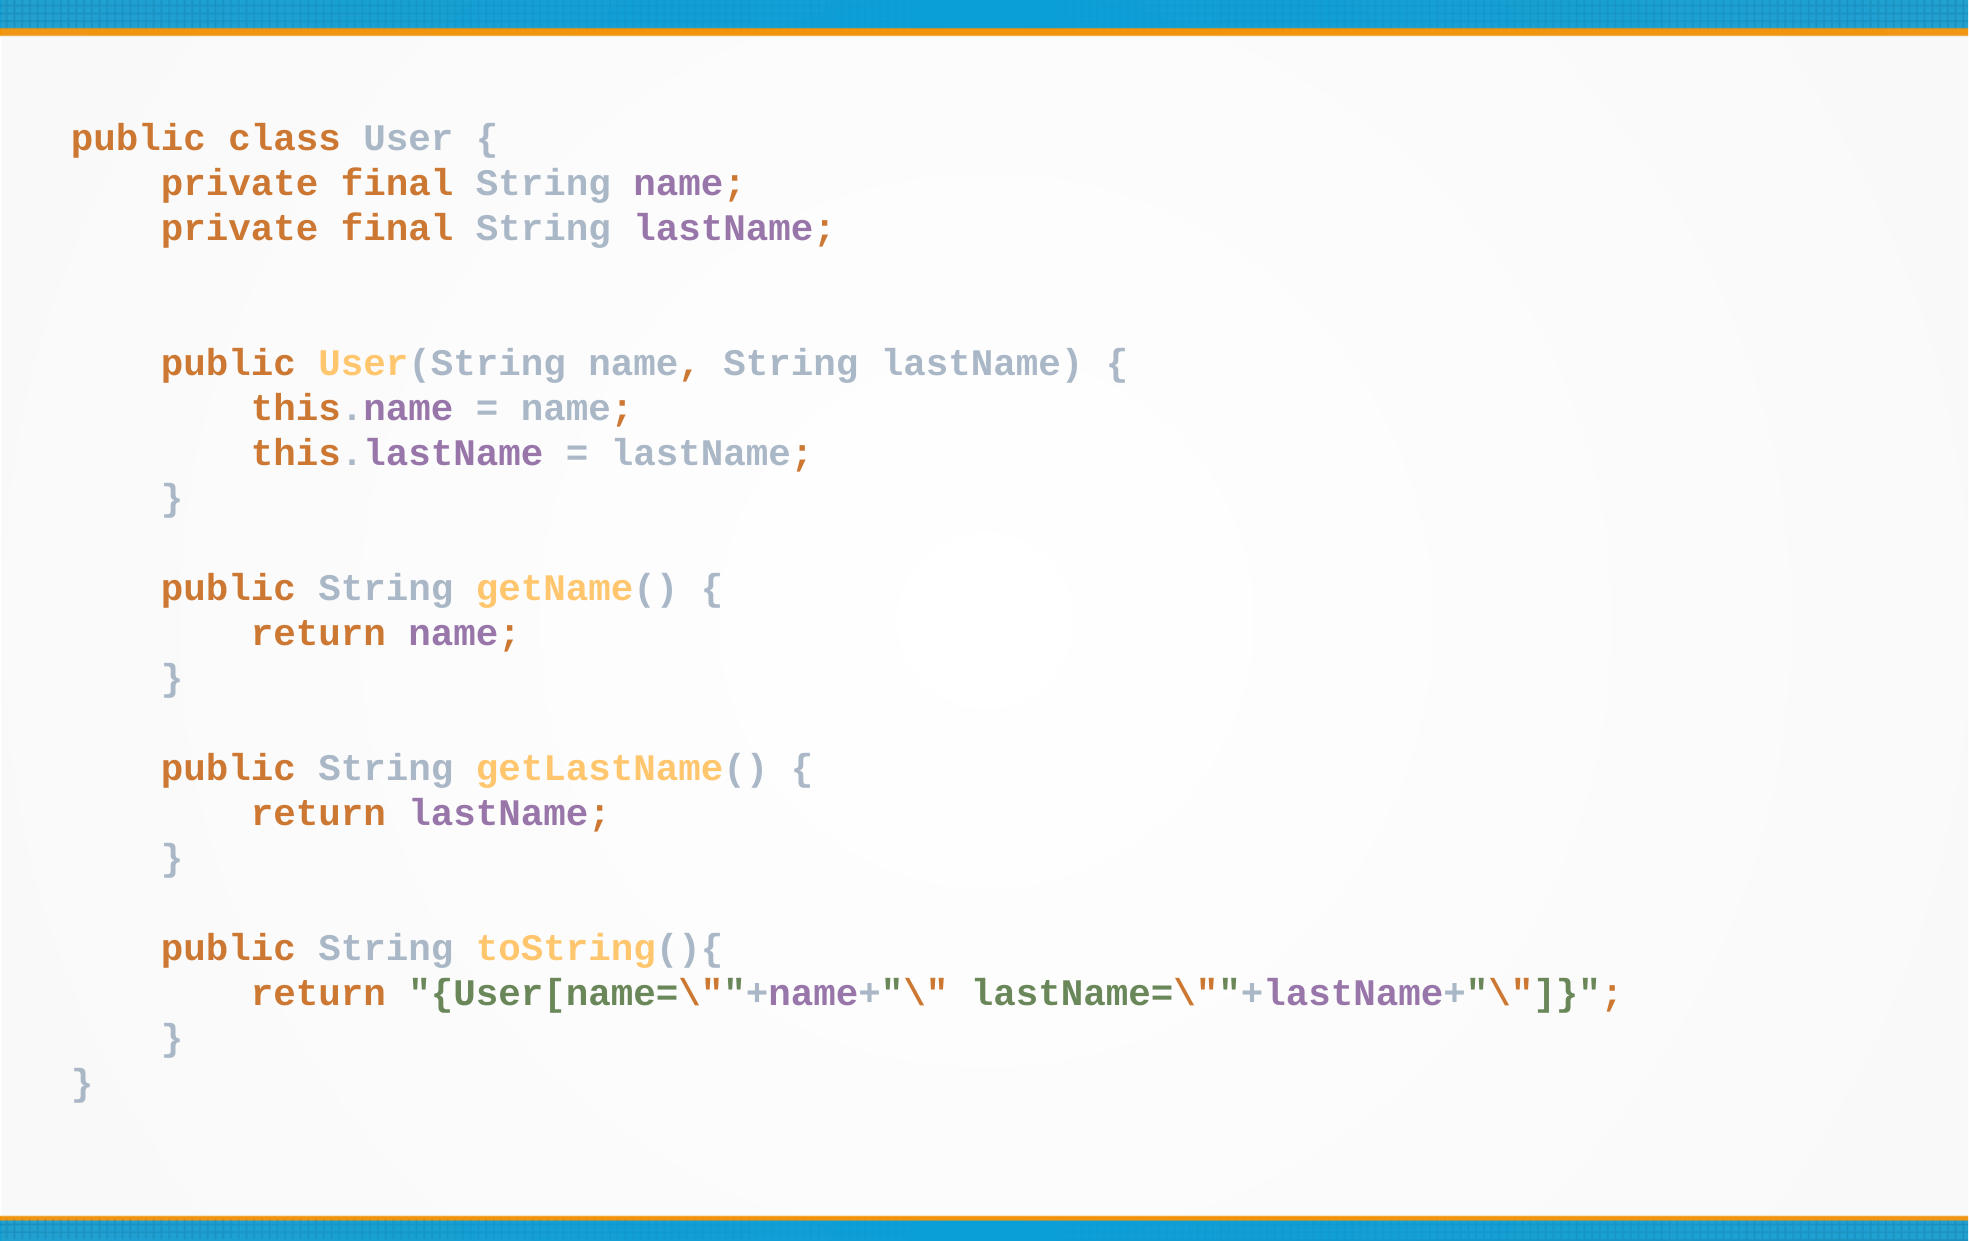

# public class User { private final String name; private final String lastName; public User(String name, String lastName) { this.name = name; this.lastName = lastName; } public String getName() { return name; } public String getLastName() { return lastName; } public String toString(){ return "{User[name=\""+name+"\" lastName=\""+lastName+"\"]}"; } }